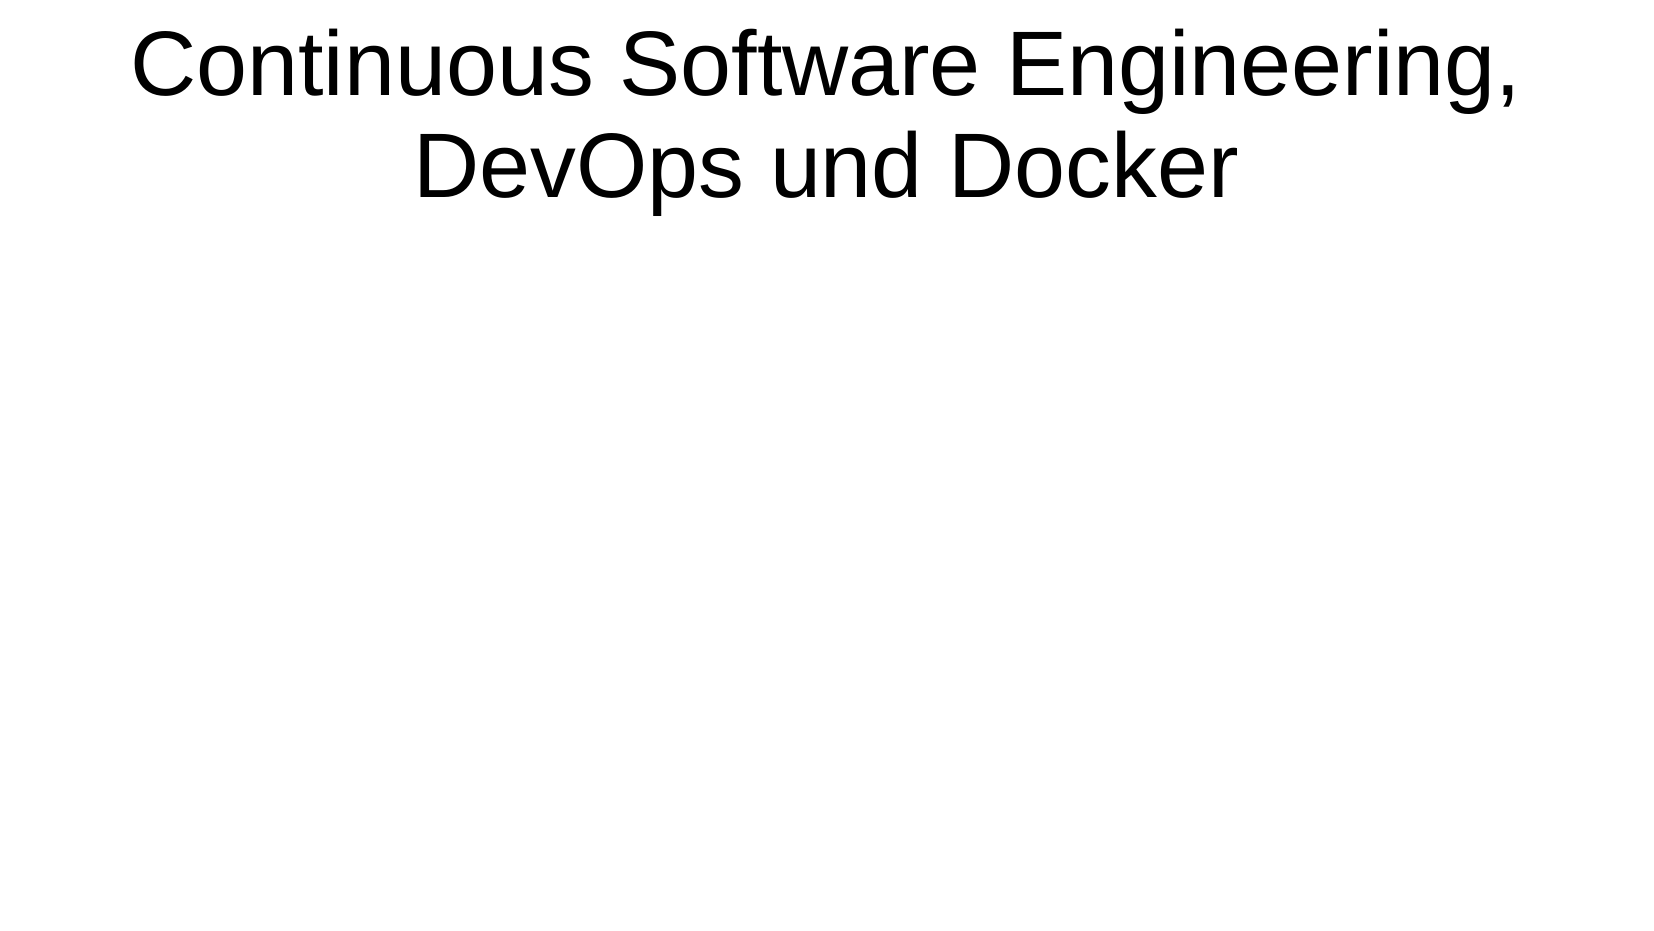

# Continuous Software Engineering, DevOps und Docker